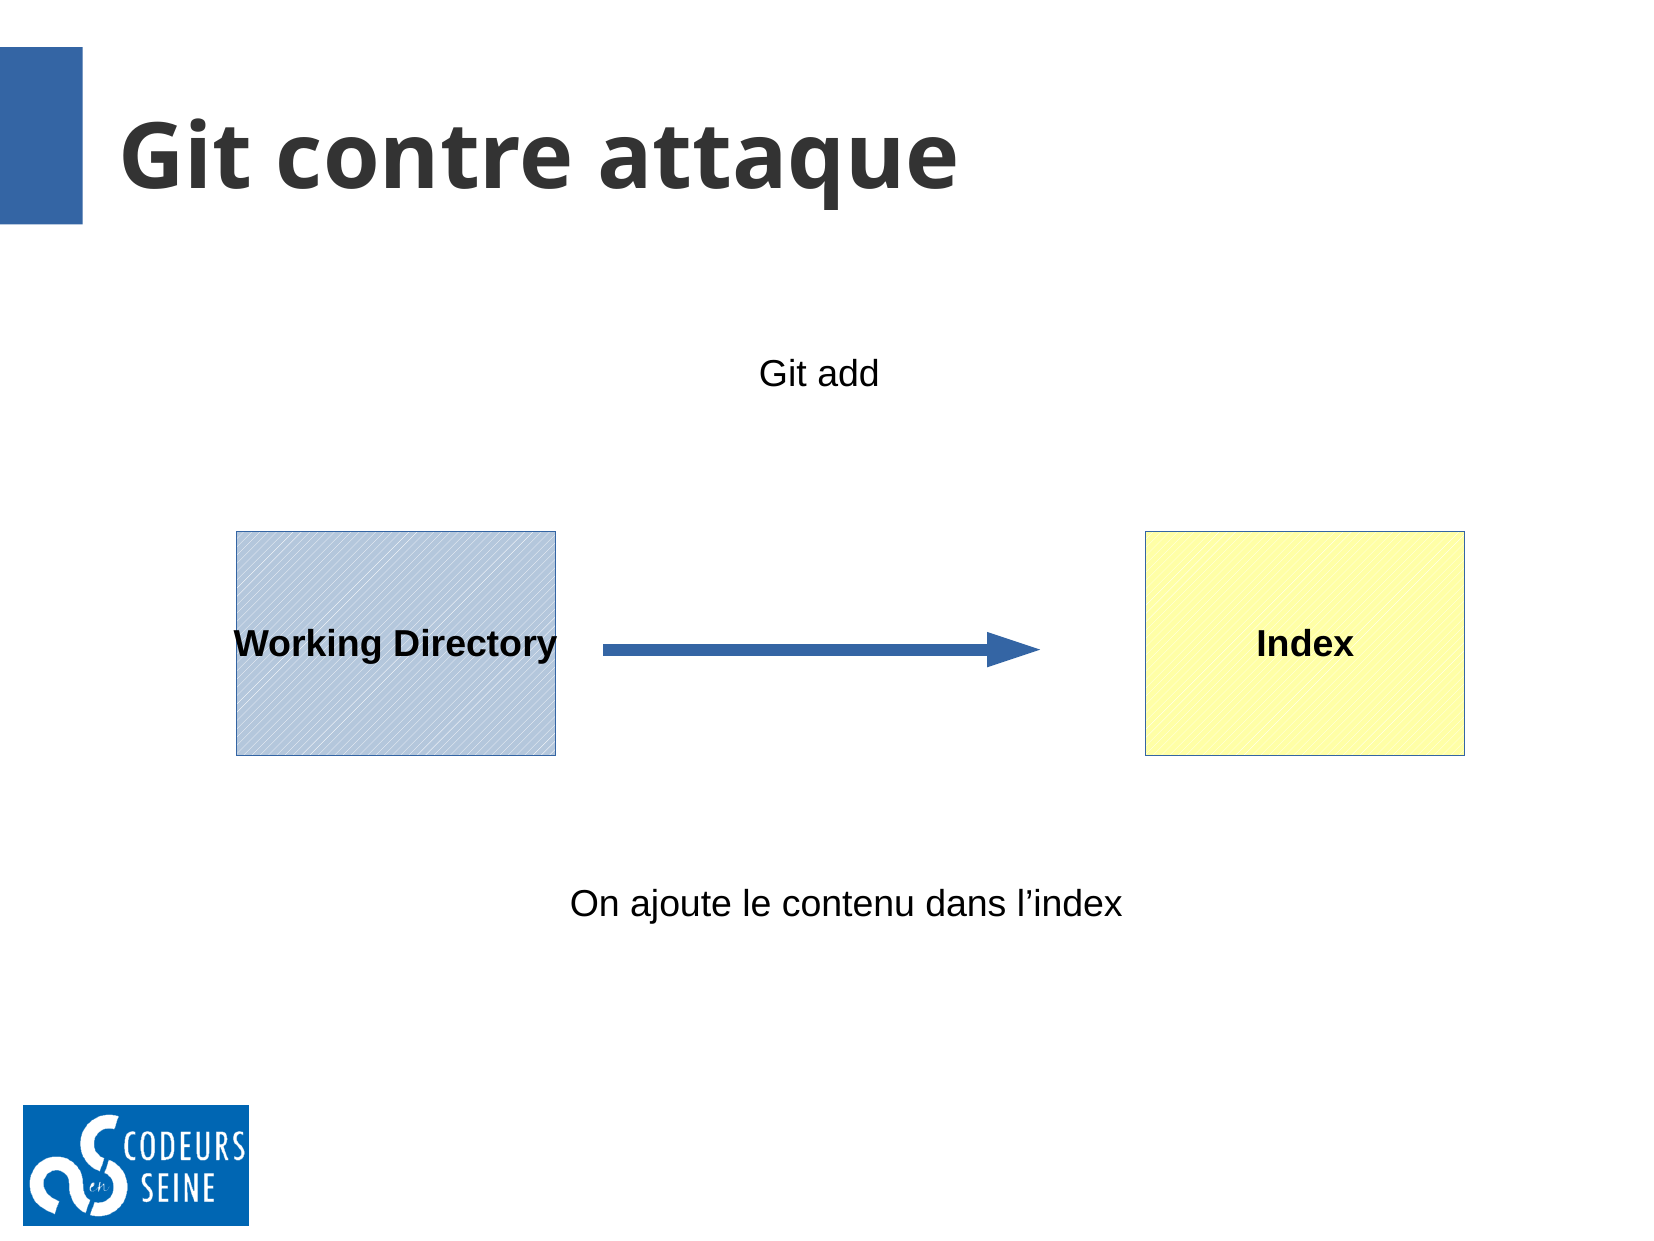

# Git contre attaque
Git add
Working Directory
Index
On ajoute le contenu dans l’index